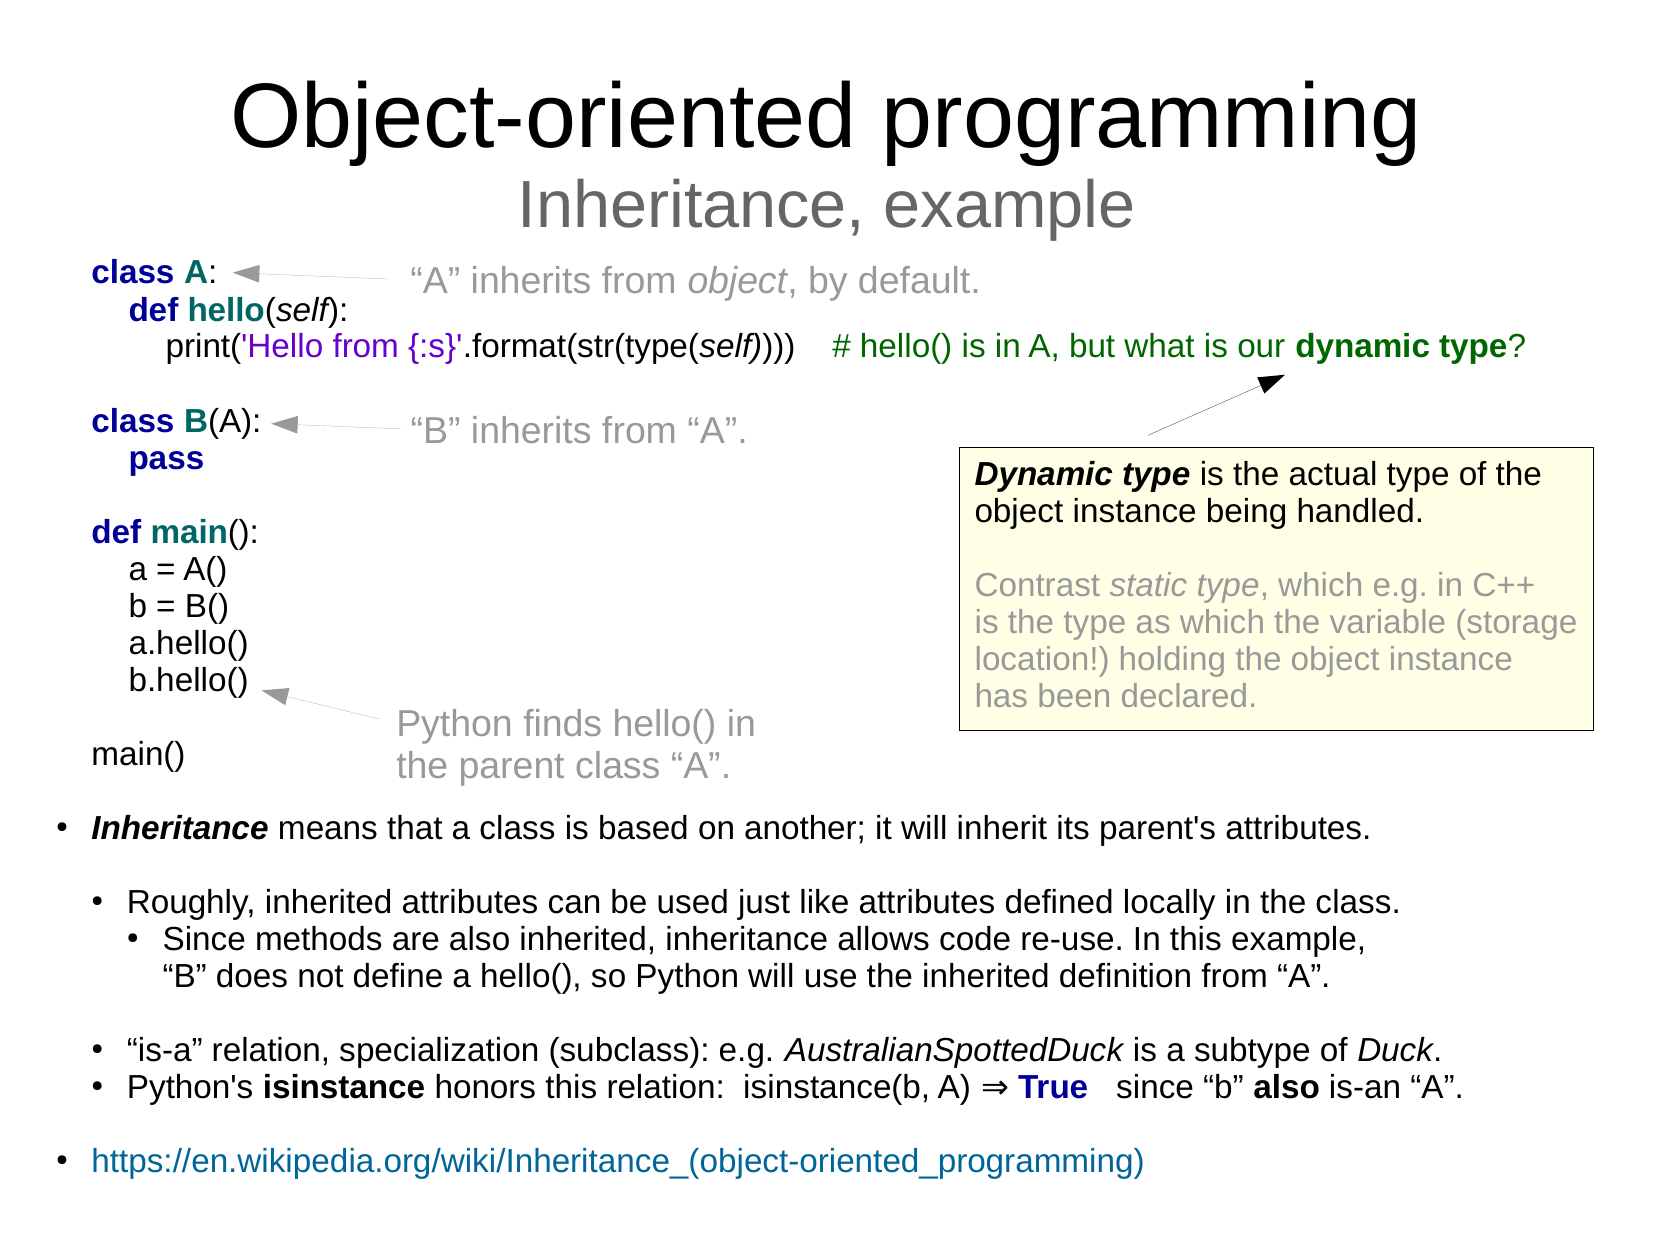

# Object-oriented programming Inheritance, example
class A:
 def hello(self):
 print('Hello from {:s}'.format(str(type(self)))) # hello() is in A, but what is our dynamic type?
class B(A):
 pass
def main():
 a = A()
 b = B()
 a.hello()
 b.hello()
main()
Inheritance means that a class is based on another; it will inherit its parent's attributes.
Roughly, inherited attributes can be used just like attributes defined locally in the class.
Since methods are also inherited, inheritance allows code re-use. In this example,
“B” does not define a hello(), so Python will use the inherited definition from “A”.
“is-a” relation, specialization (subclass): e.g. AustralianSpottedDuck is a subtype of Duck.
Python's isinstance honors this relation: isinstance(b, A) ⇒ True since “b” also is-an “A”.
https://en.wikipedia.org/wiki/Inheritance_(object-oriented_programming)
“A” inherits from object, by default.
“B” inherits from “A”.
Dynamic type is the actual type of the
object instance being handled.
Contrast static type, which e.g. in C++
is the type as which the variable (storage
location!) holding the object instance
has been declared.
Python finds hello() in
the parent class “A”.